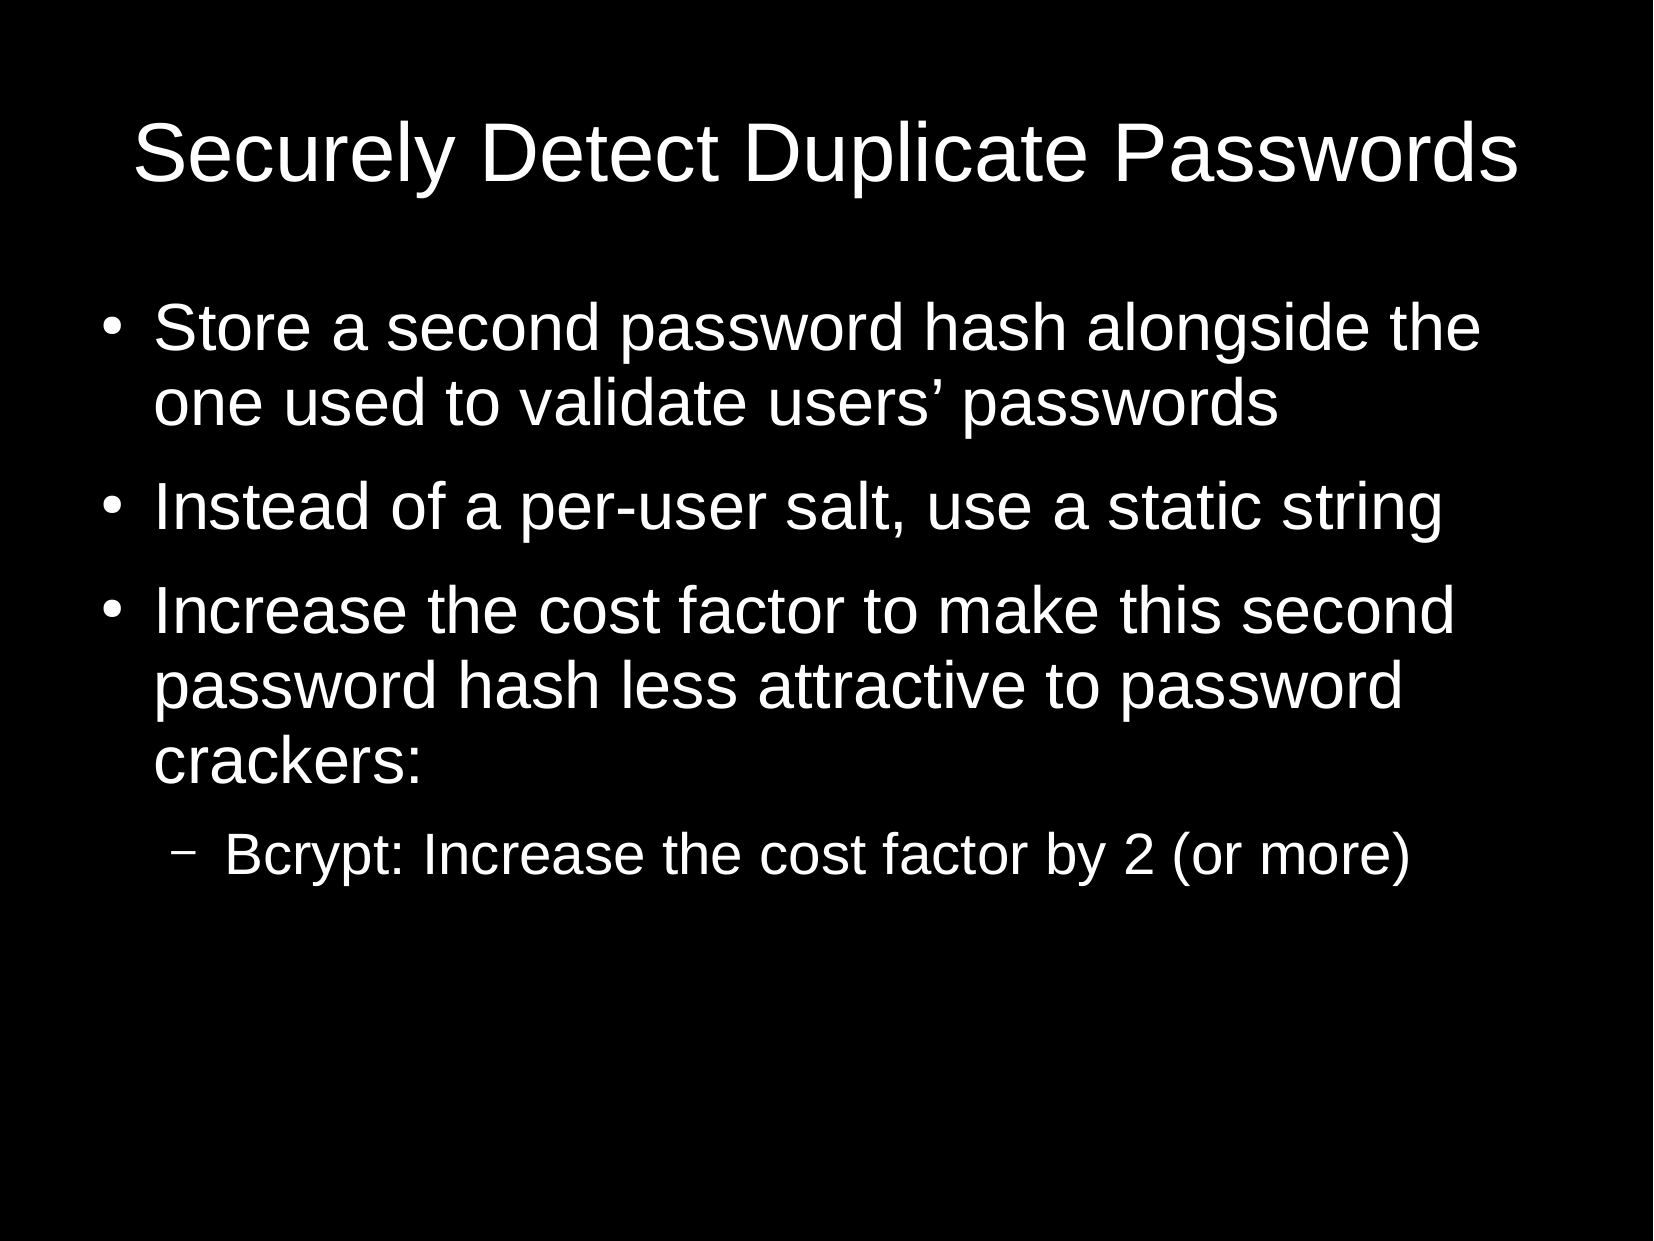

# Securely Detect Duplicate Passwords
Store a second password hash alongside the one used to validate users’ passwords
Instead of a per-user salt, use a static string
Increase the cost factor to make this second password hash less attractive to password crackers:
Bcrypt: Increase the cost factor by 2 (or more)